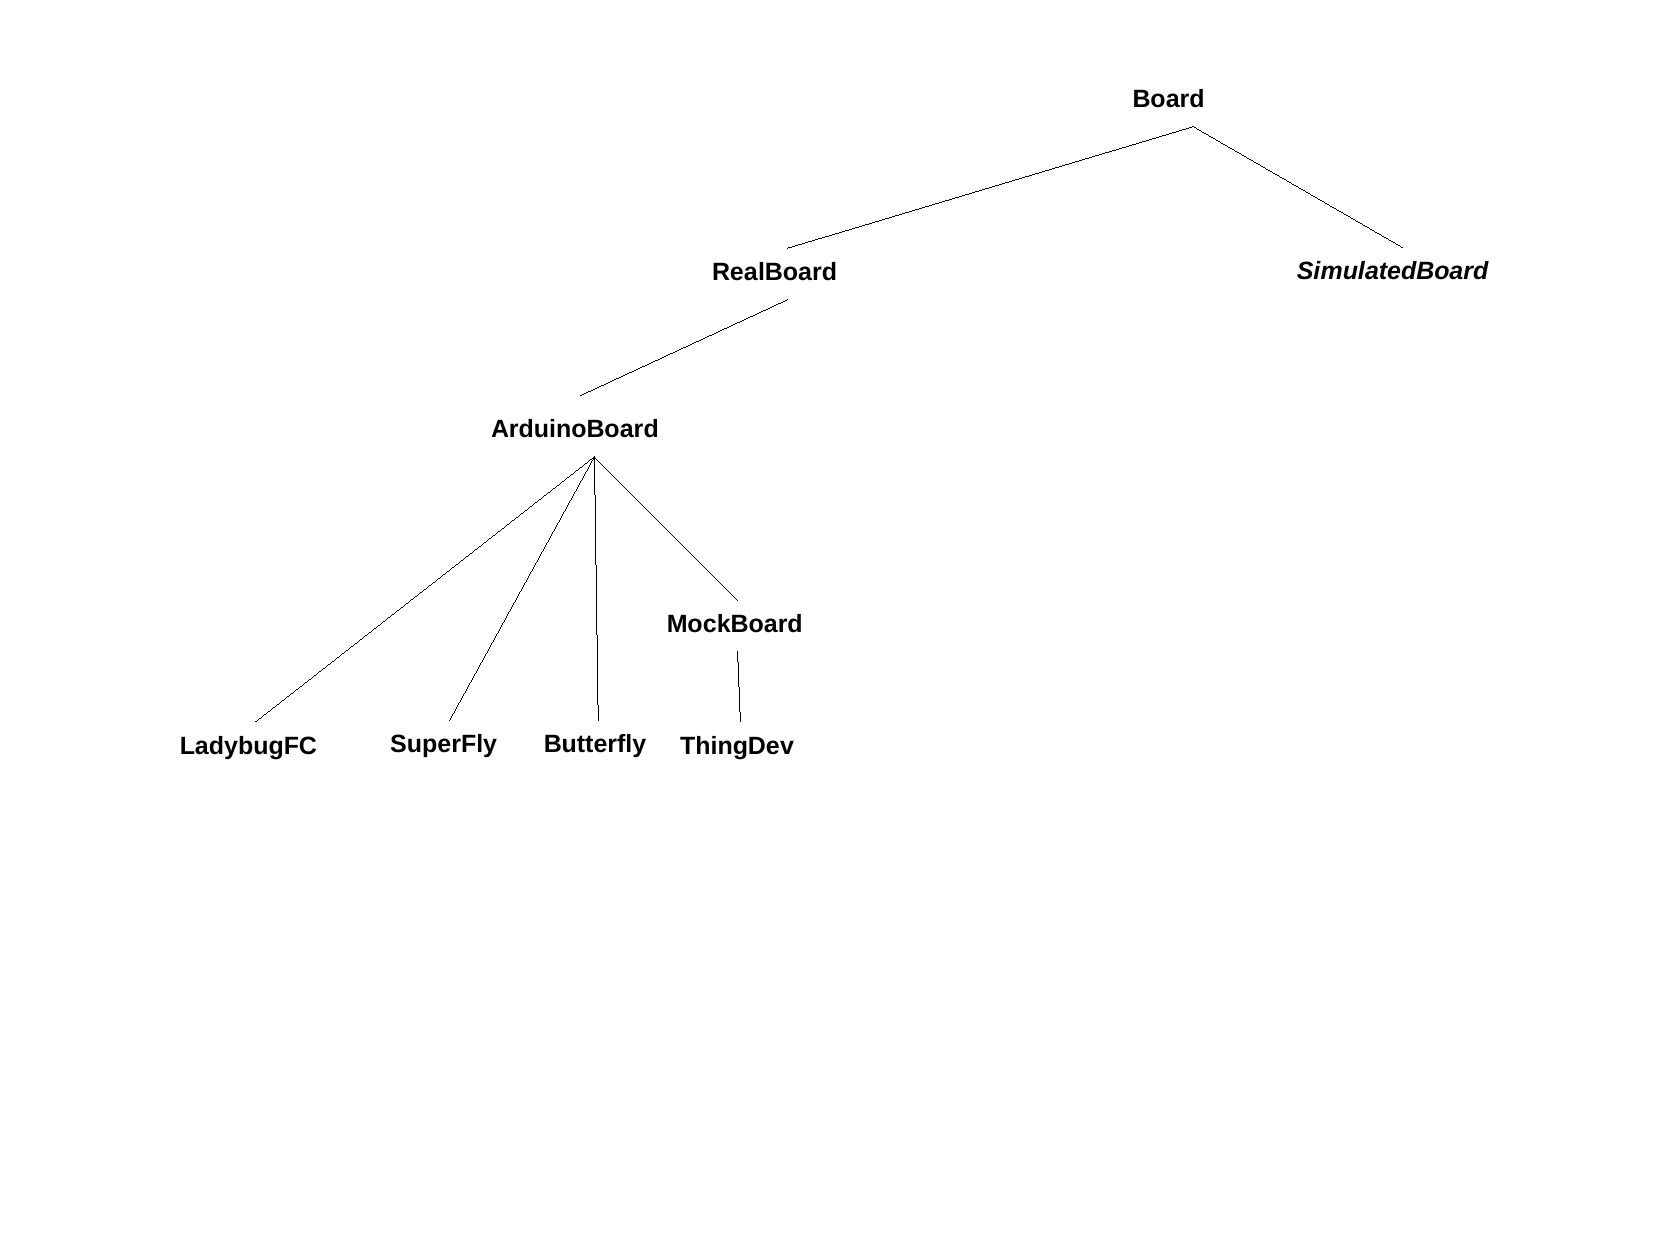

Board
SimulatedBoard
RealBoard
ArduinoBoard
MockBoard
SuperFly
Butterfly
LadybugFC
ThingDev